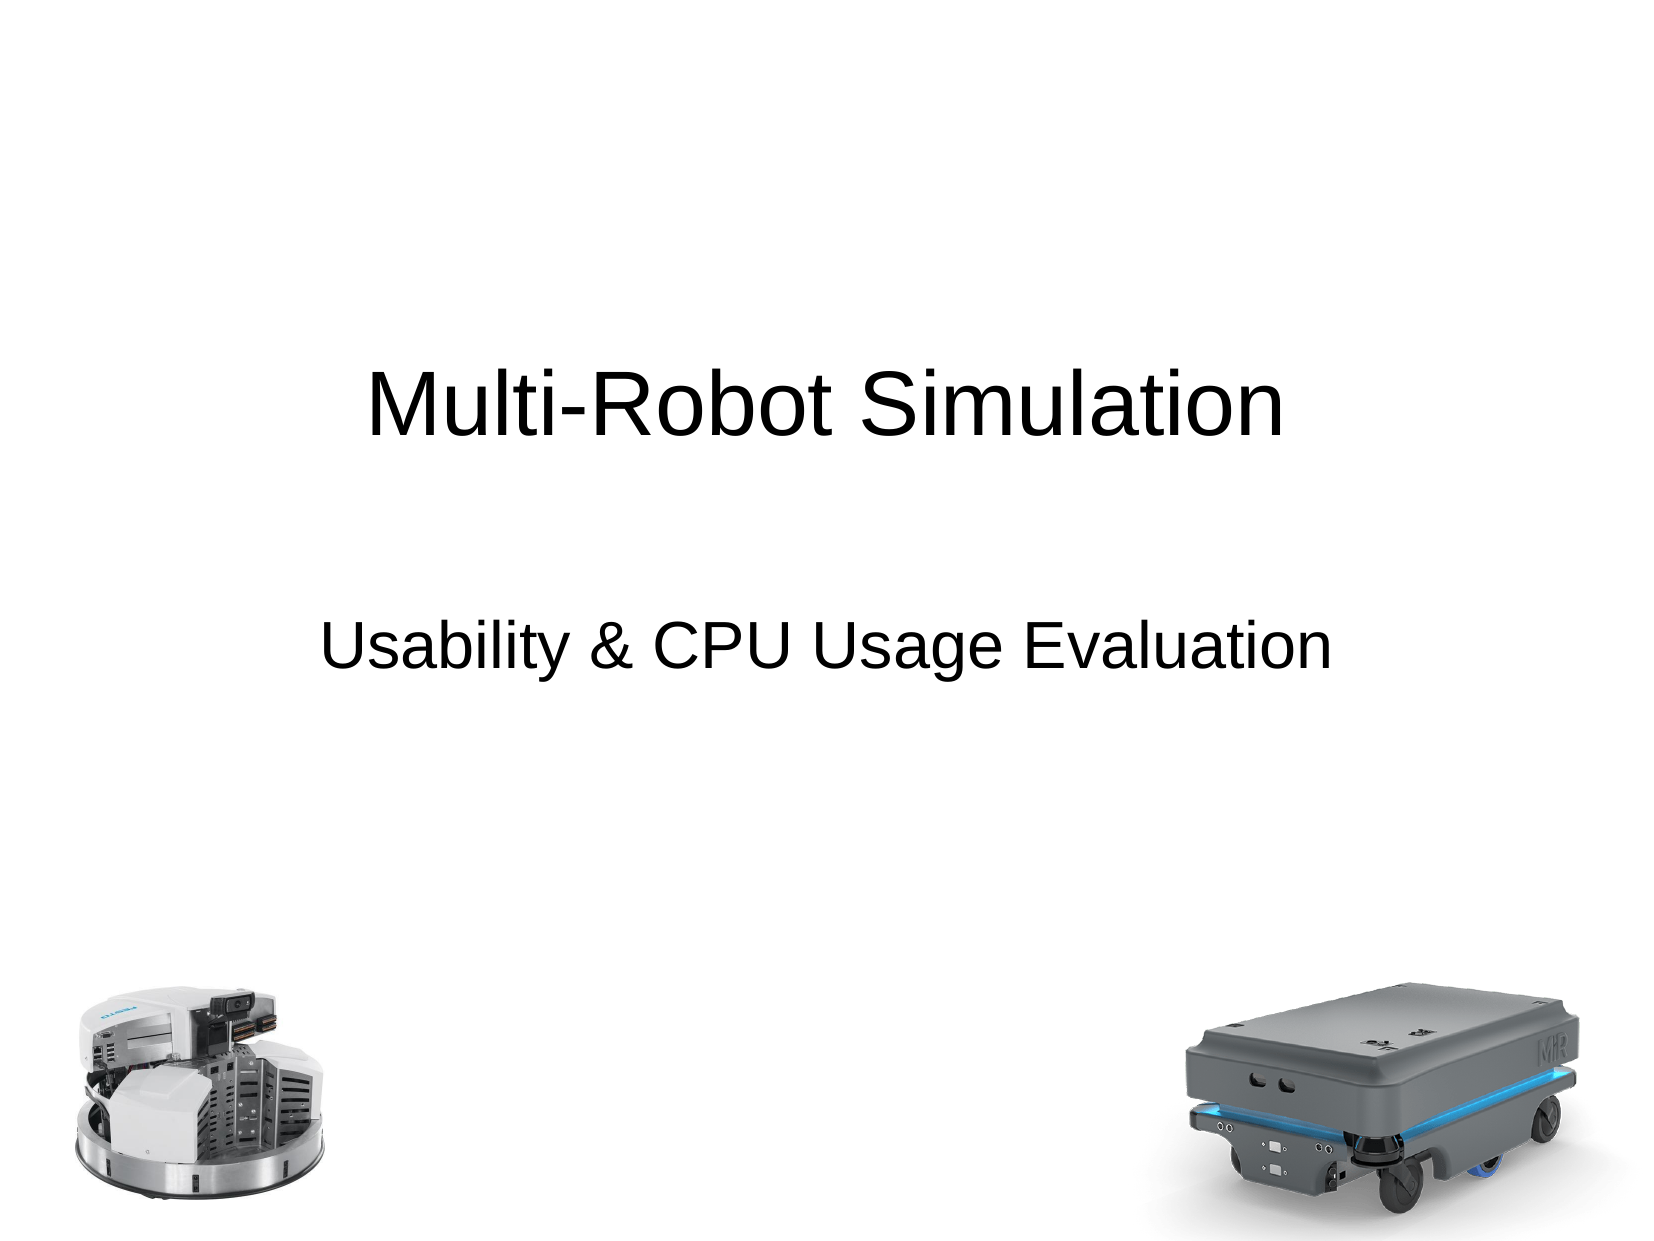

# Multi-Robot Simulation
Usability & CPU Usage Evaluation